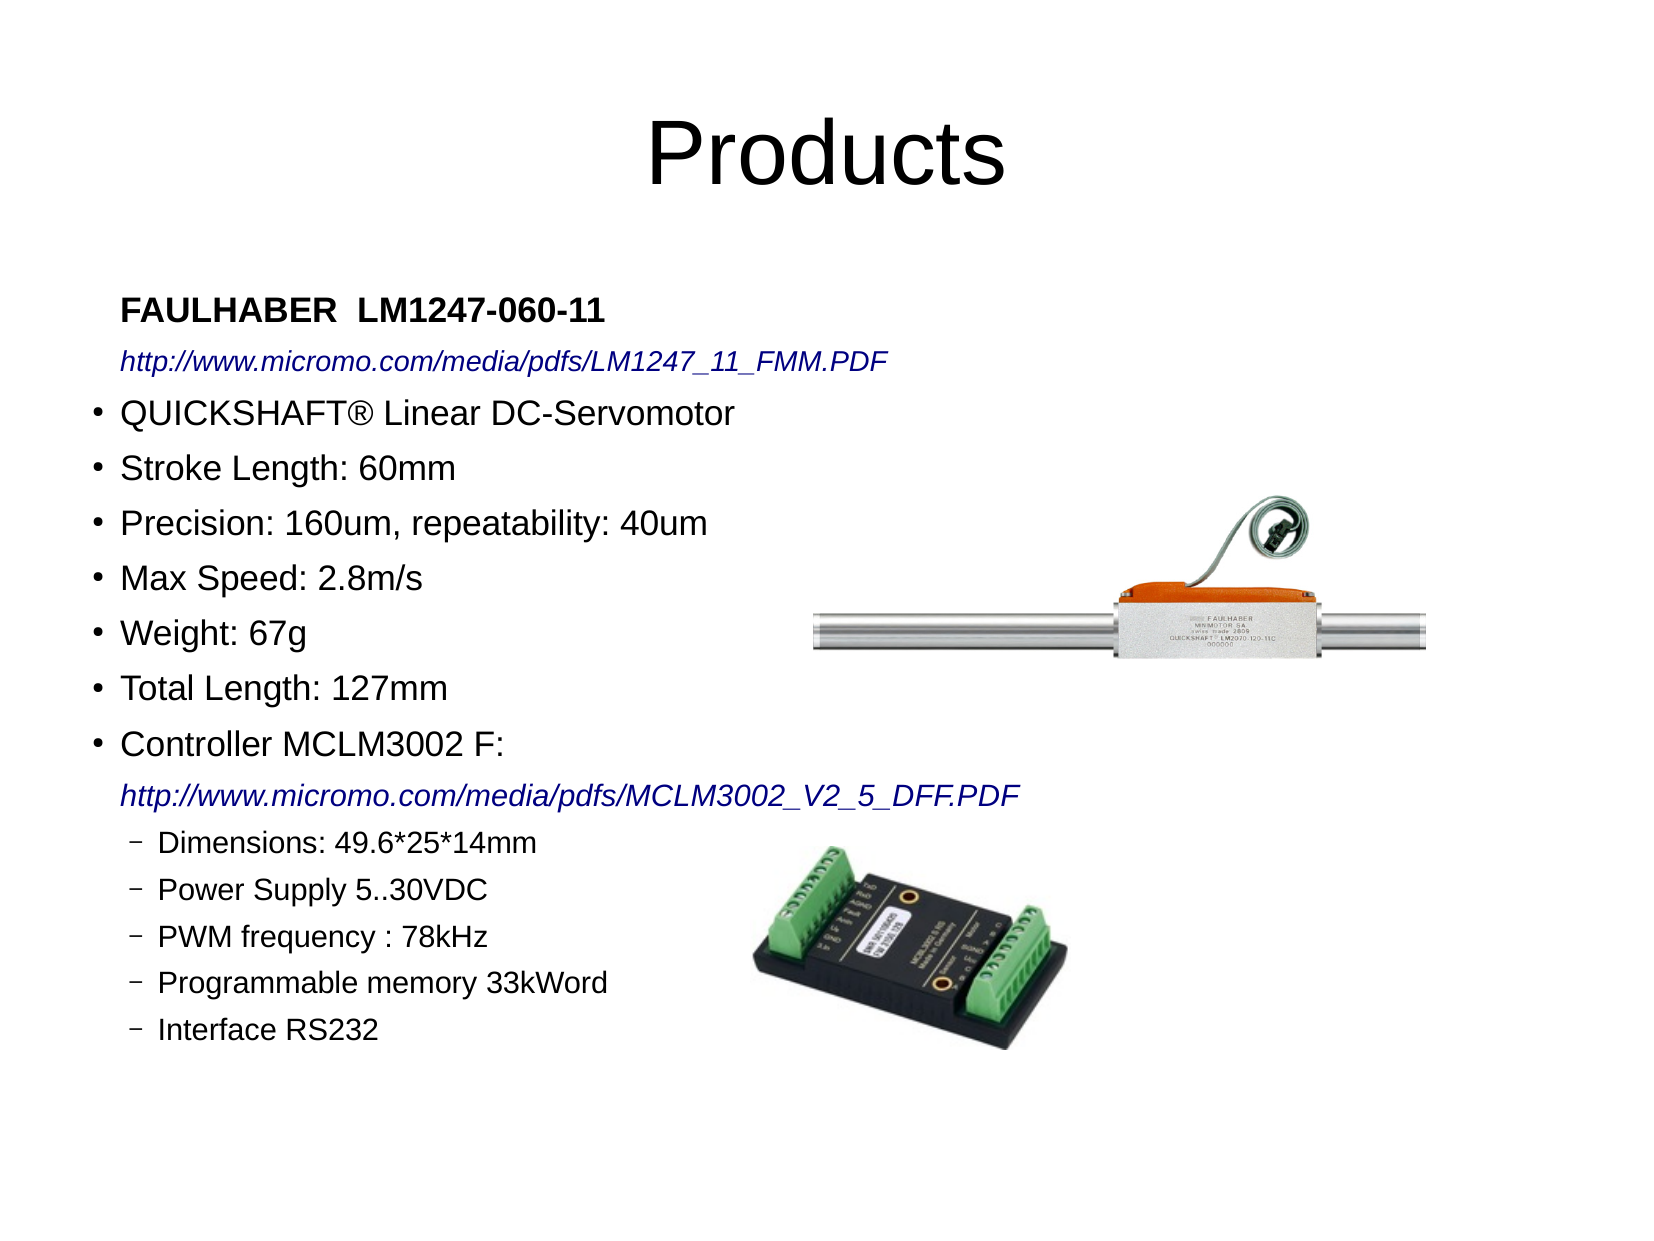

# Products
FAULHABER LM1247-060-11
http://www.micromo.com/media/pdfs/LM1247_11_FMM.PDF
QUICKSHAFT® Linear DC-Servomotor
Stroke Length: 60mm
Precision: 160um, repeatability: 40um
Max Speed: 2.8m/s
Weight: 67g
Total Length: 127mm
Controller MCLM3002 F:
http://www.micromo.com/media/pdfs/MCLM3002_V2_5_DFF.PDF
Dimensions: 49.6*25*14mm
Power Supply 5..30VDC
PWM frequency : 78kHz
Programmable memory 33kWord
Interface RS232